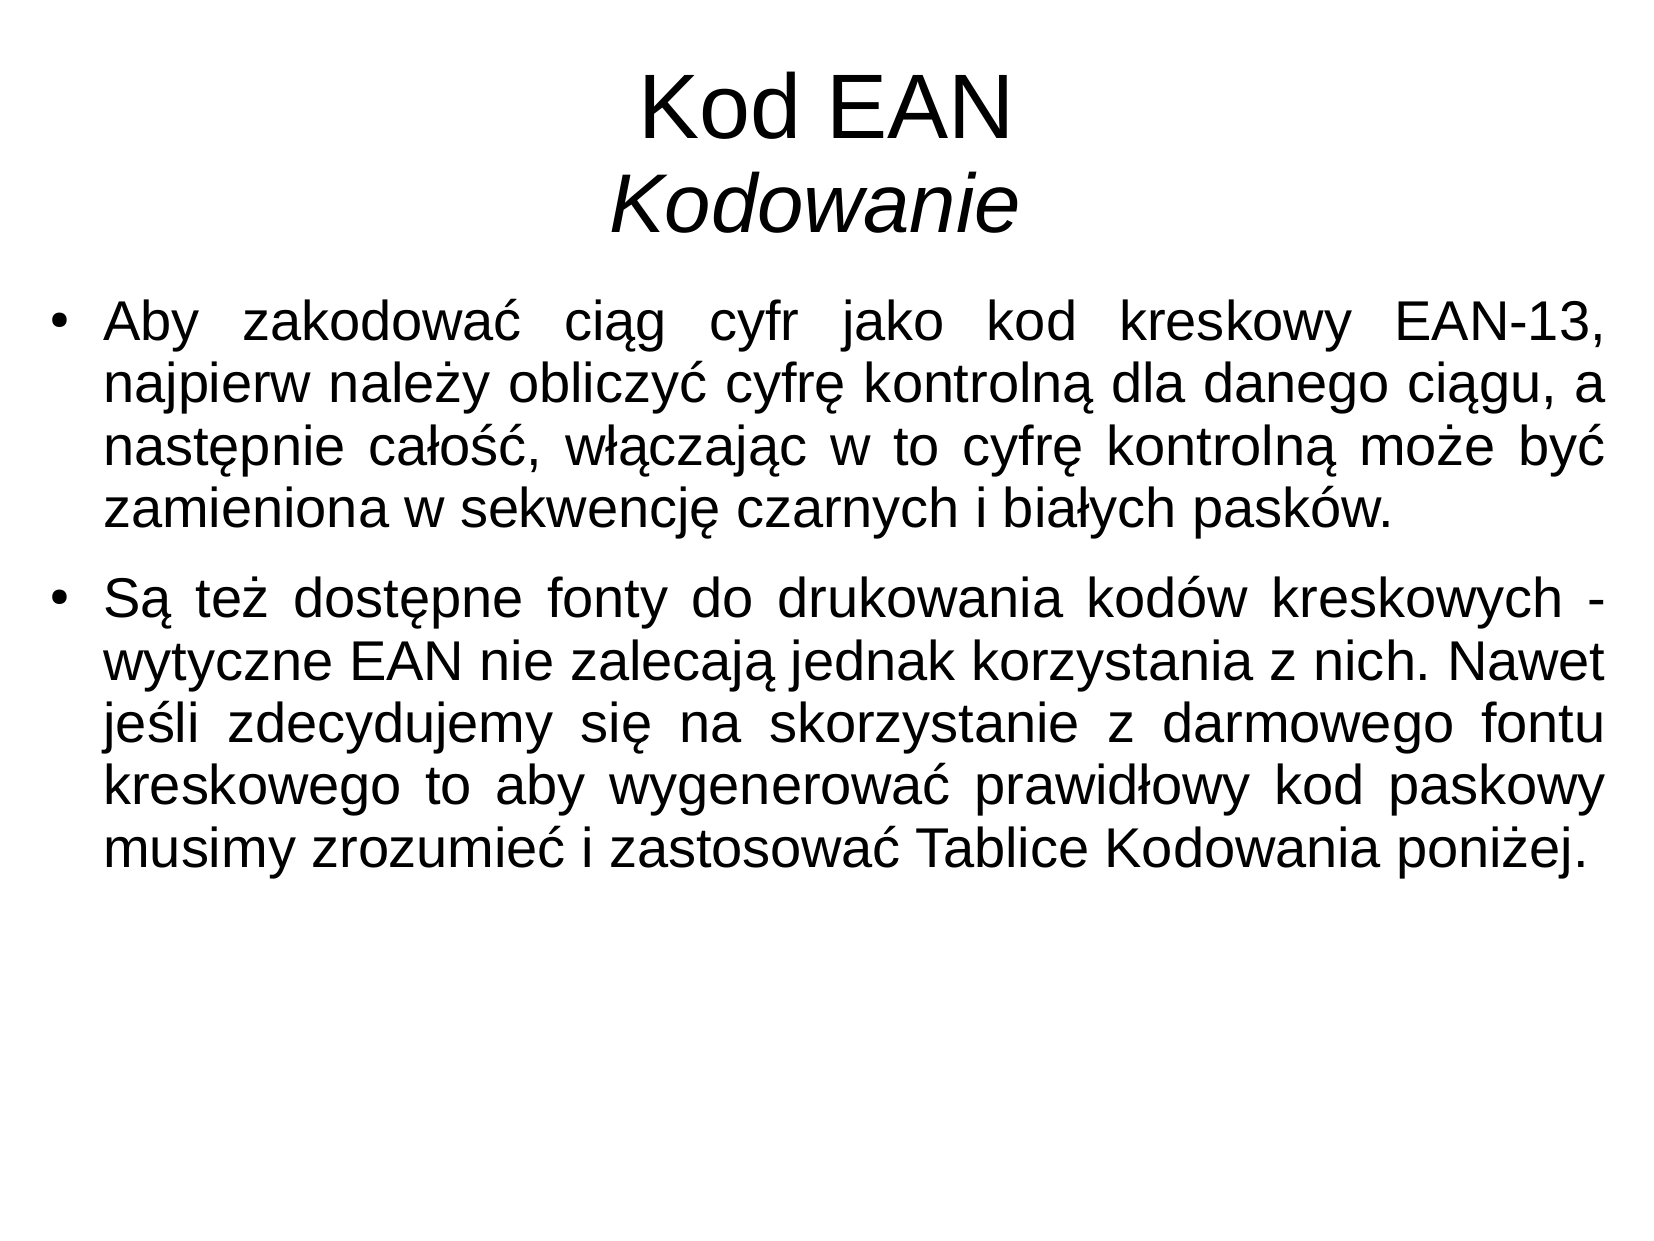

# Kod EAN Kodowanie
Aby zakodować ciąg cyfr jako kod kreskowy EAN-13, najpierw należy obliczyć cyfrę kontrolną dla danego ciągu, a następnie całość, włączając w to cyfrę kontrolną może być zamieniona w sekwencję czarnych i białych pasków.
Są też dostępne fonty do drukowania kodów kreskowych - wytyczne EAN nie zalecają jednak korzystania z nich. Nawet jeśli zdecydujemy się na skorzystanie z darmowego fontu kreskowego to aby wygenerować prawidłowy kod paskowy musimy zrozumieć i zastosować Tablice Kodowania poniżej.